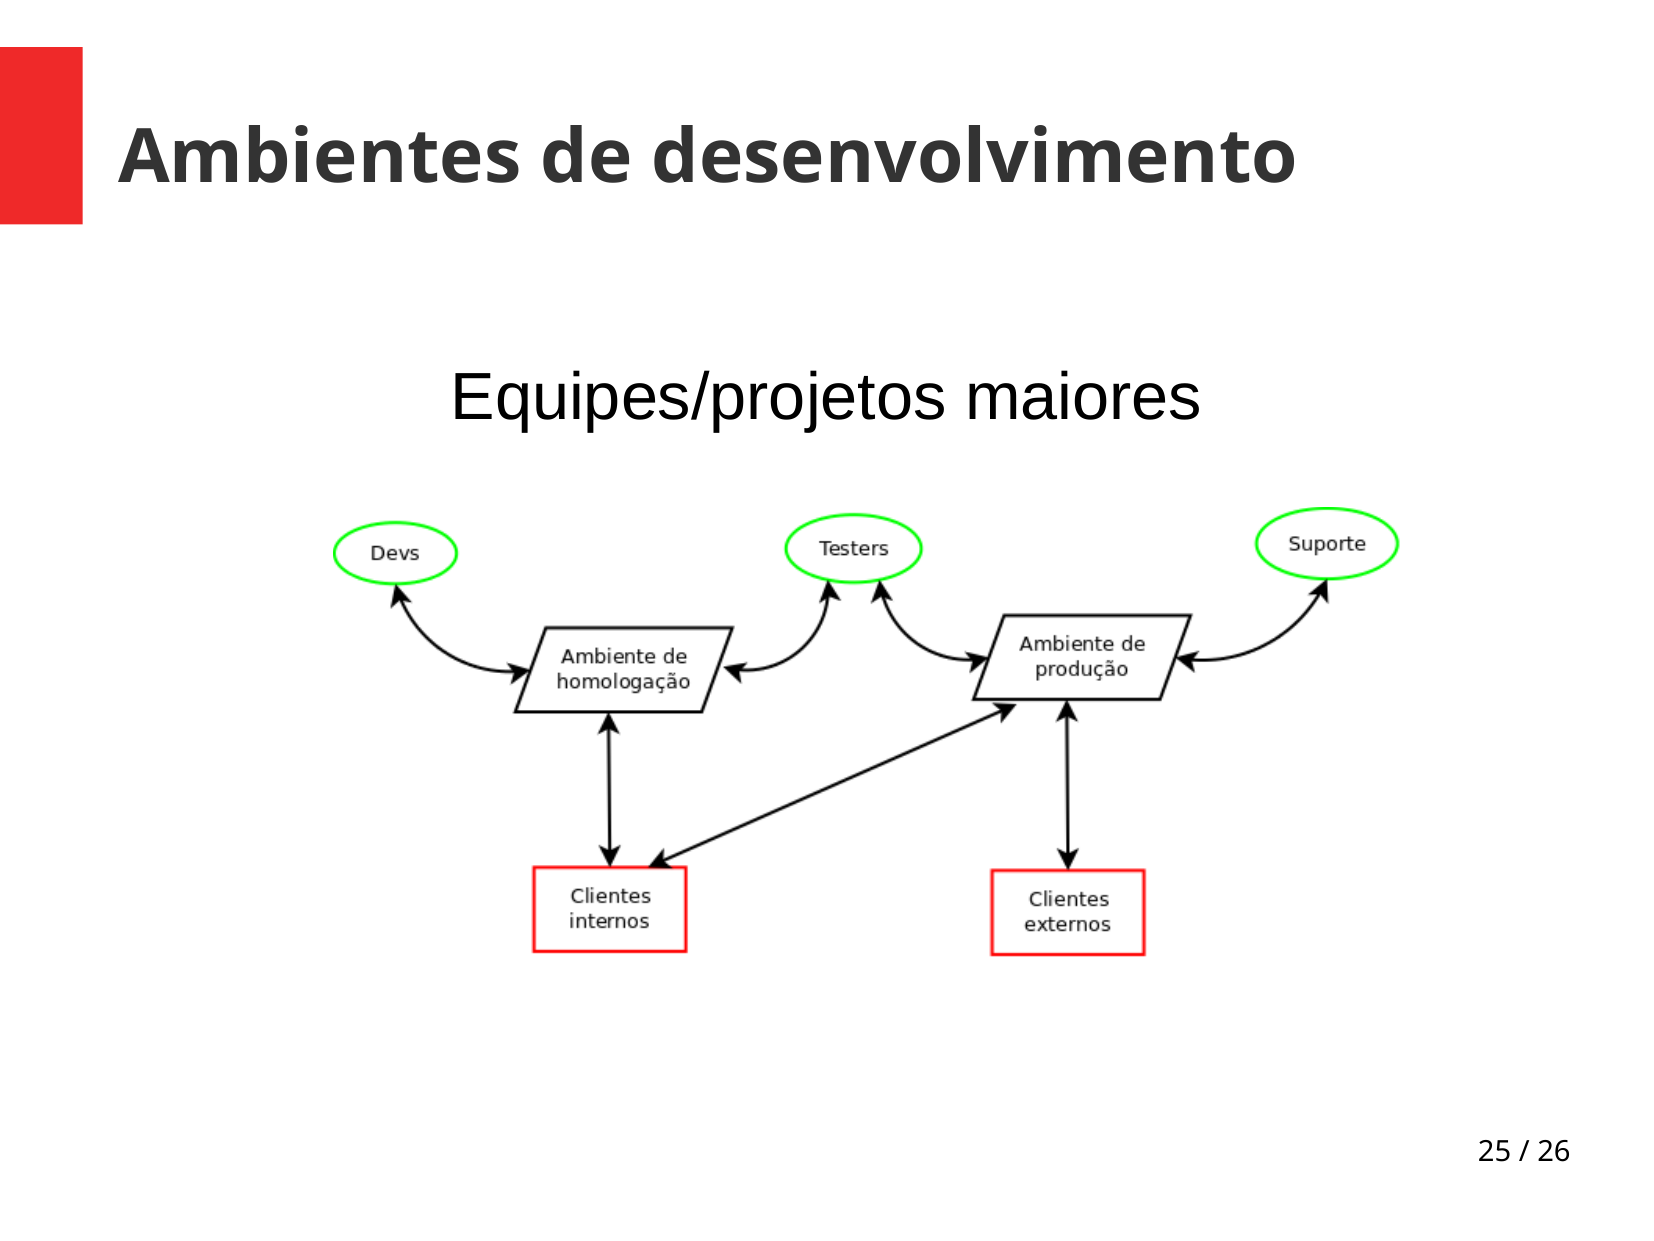

# Ambientes de desenvolvimento
Equipes/projetos maiores
25